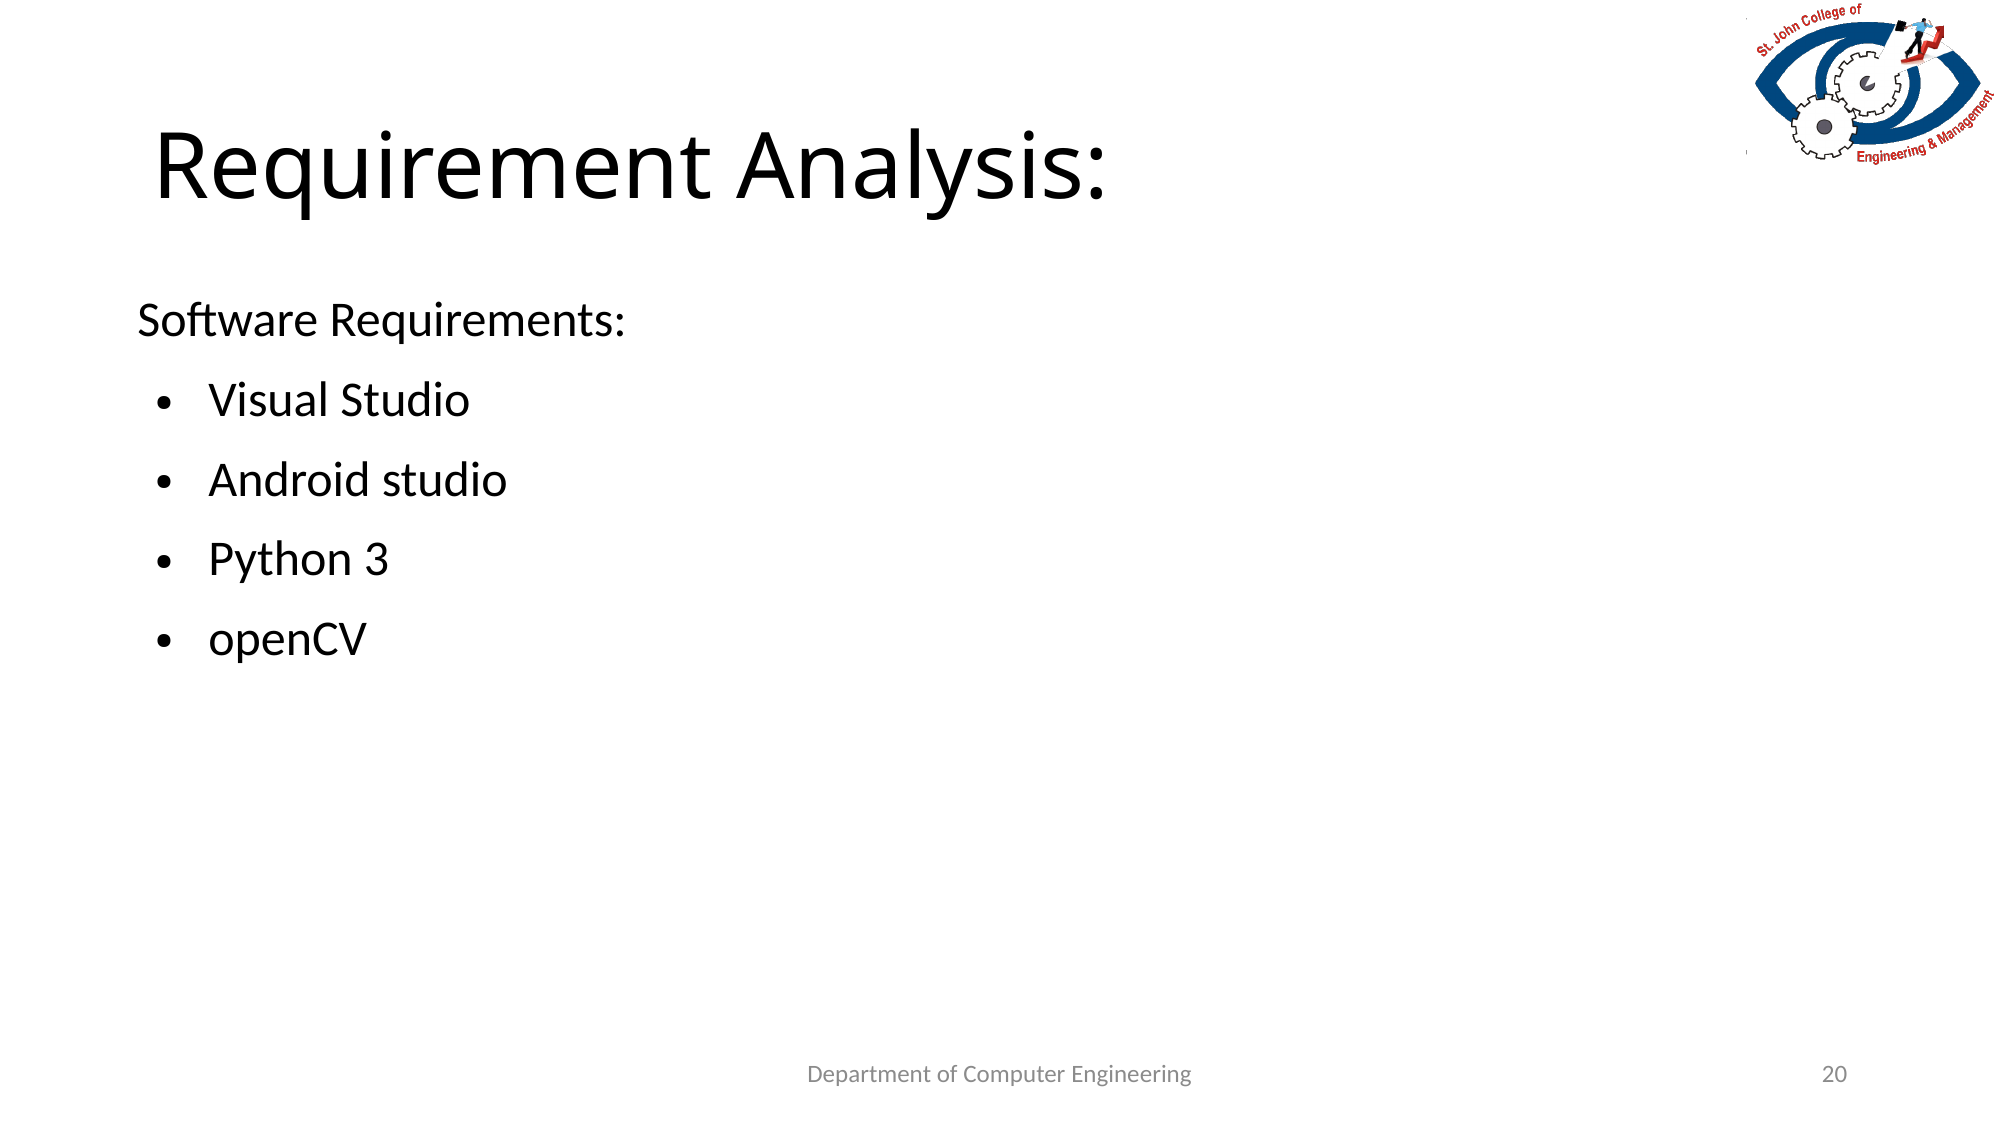

# Requirement Analysis:
Software Requirements:
Visual Studio
Android studio
Python 3
openCV
Department of Computer Engineering